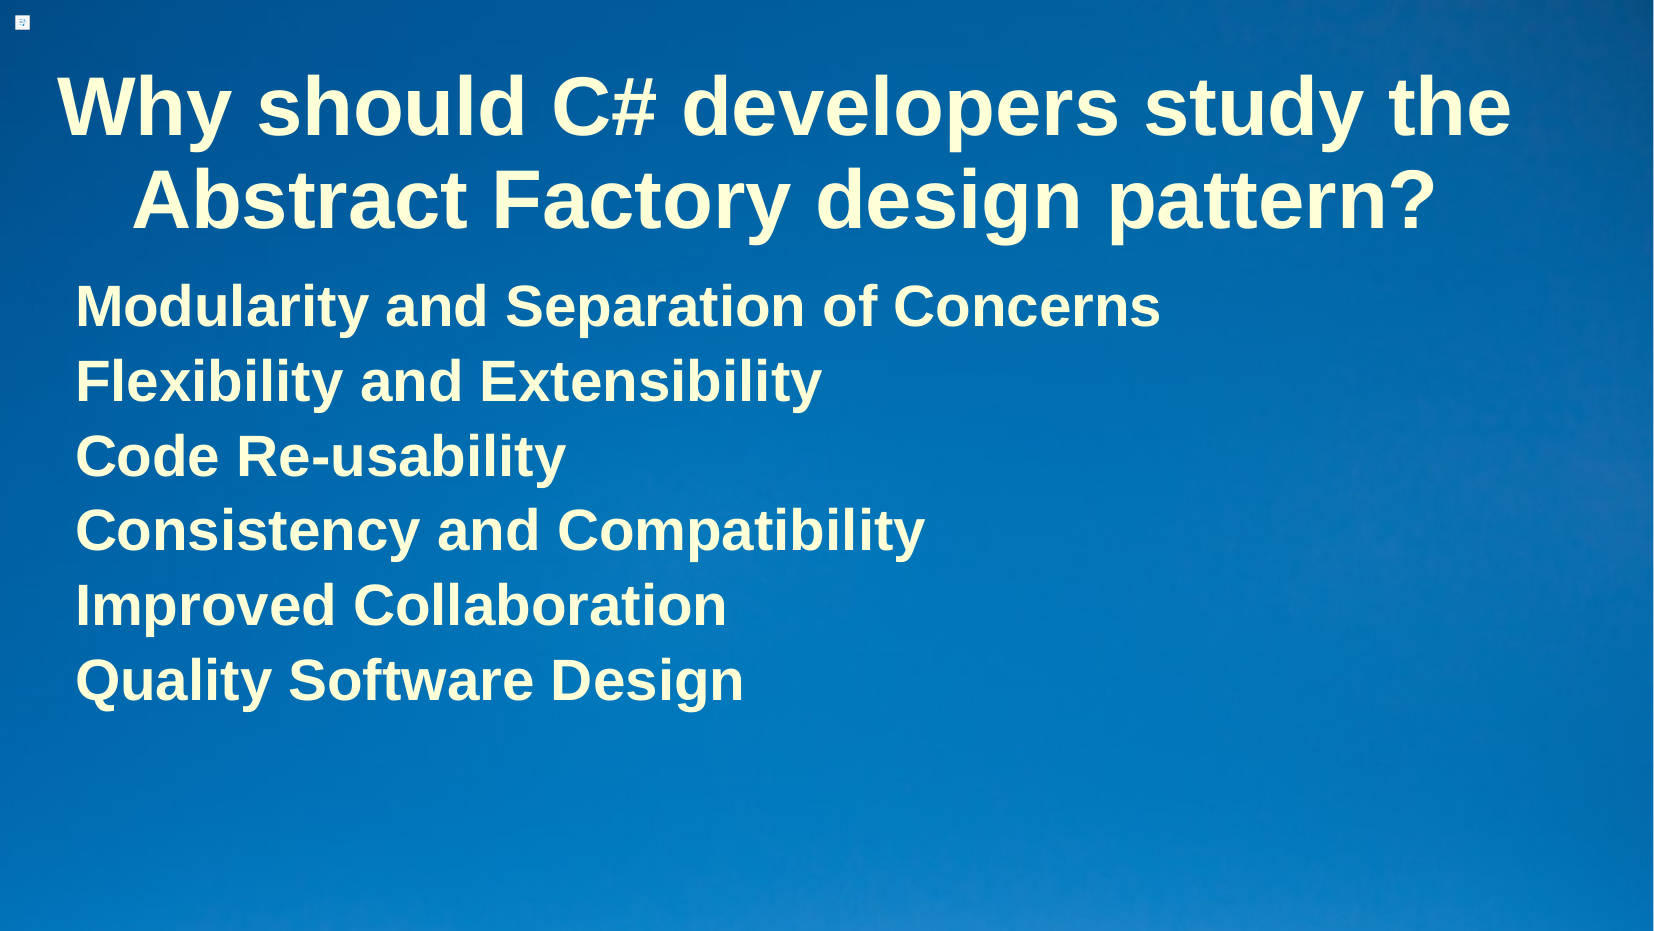

#
Why should C# developers study the Abstract Factory design pattern?
Modularity and Separation of Concerns
Flexibility and Extensibility
Code Re-usability
Consistency and Compatibility
Improved Collaboration
Quality Software Design